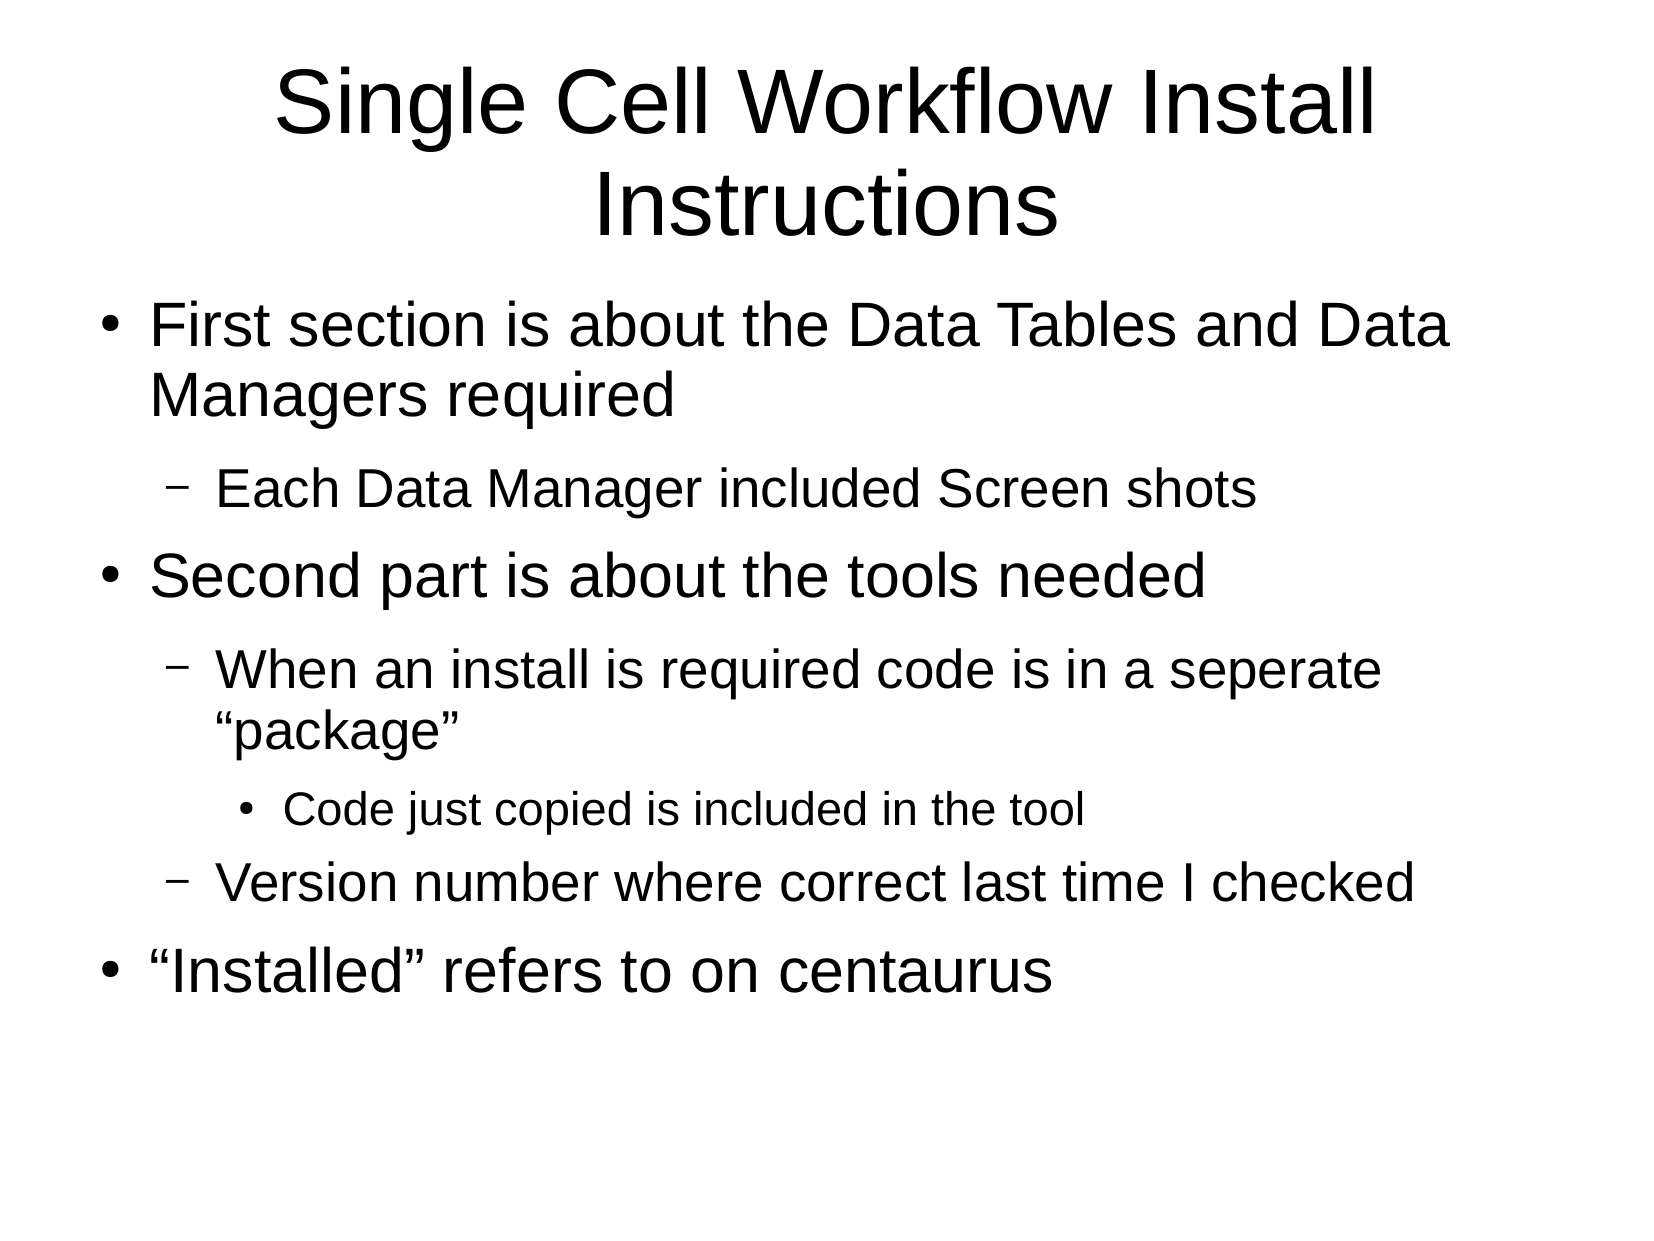

# Single Cell Workflow Install Instructions
First section is about the Data Tables and Data Managers required
Each Data Manager included Screen shots
Second part is about the tools needed
When an install is required code is in a seperate “package”
Code just copied is included in the tool
Version number where correct last time I checked
“Installed” refers to on centaurus